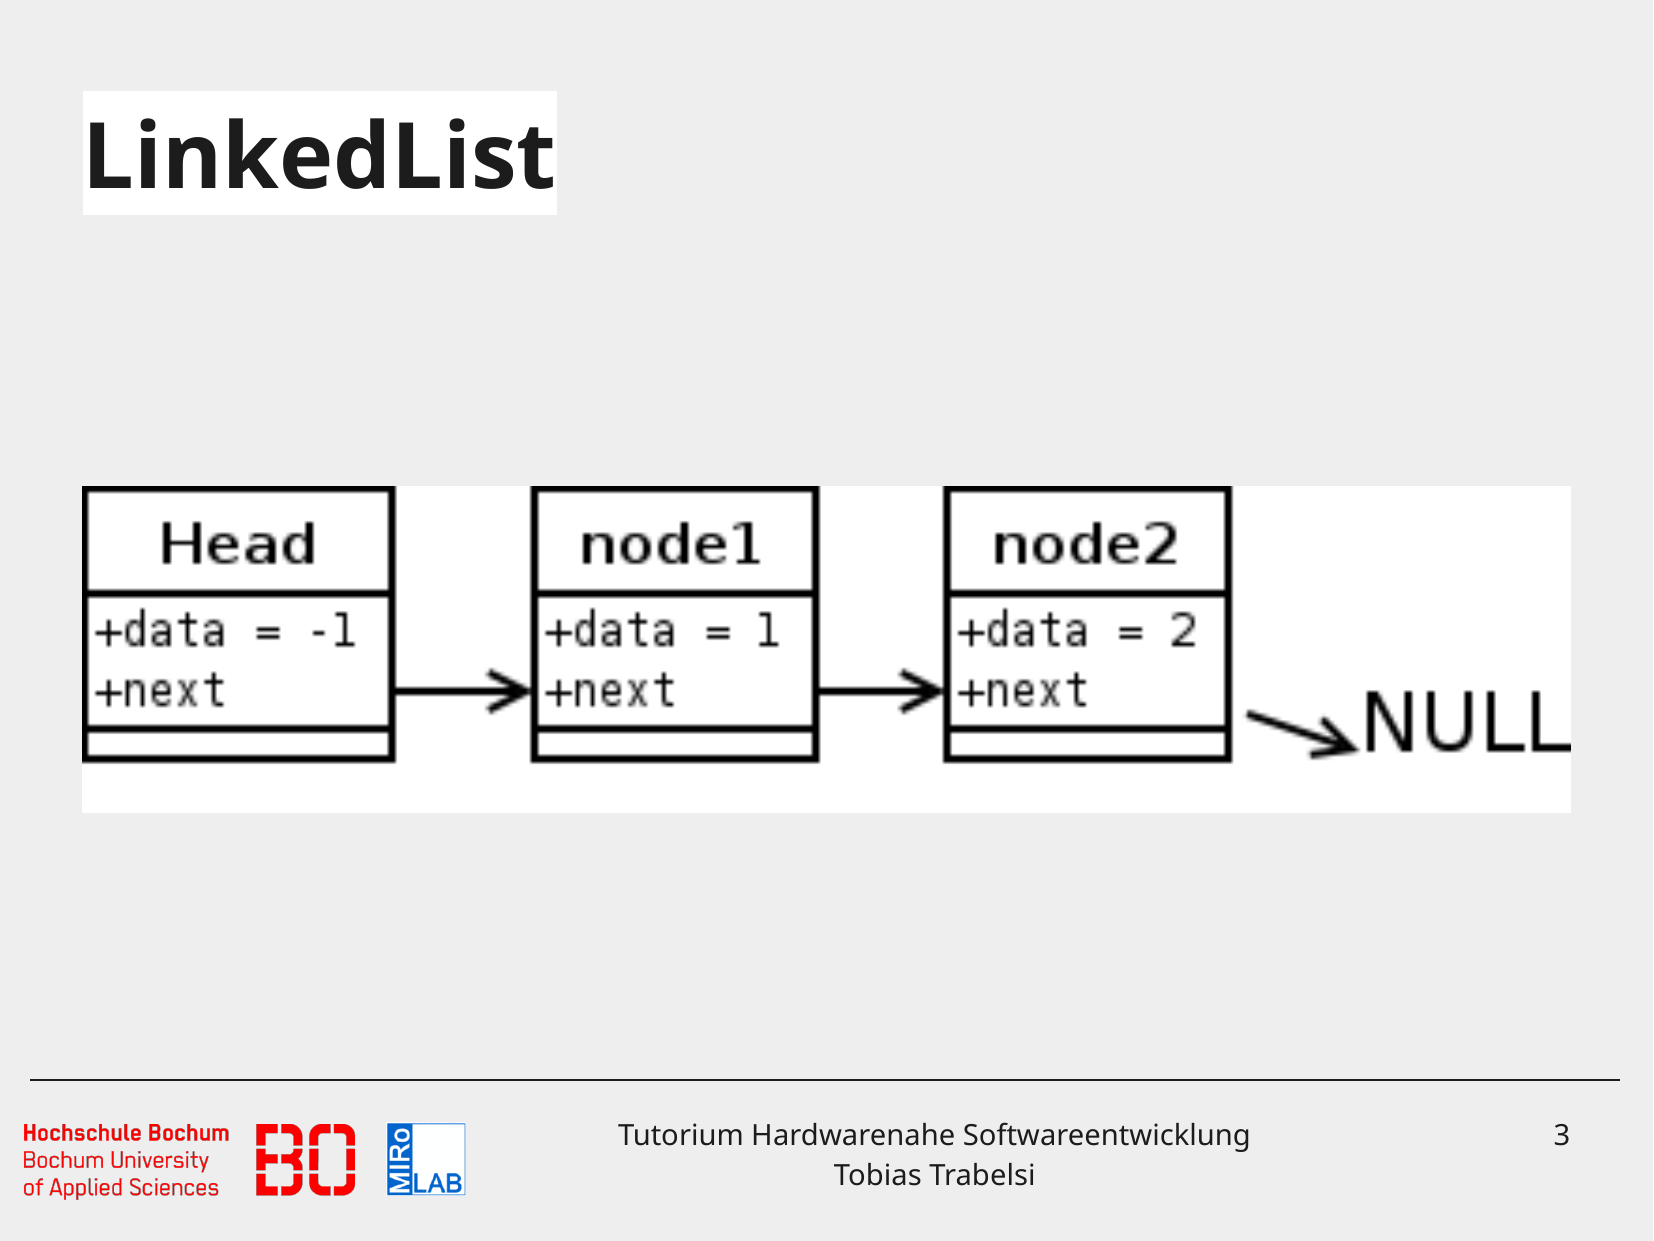

# LinkedList
Vanessa Böhrk - Tutorium Hardwarenahe Softwareentwicklung
3